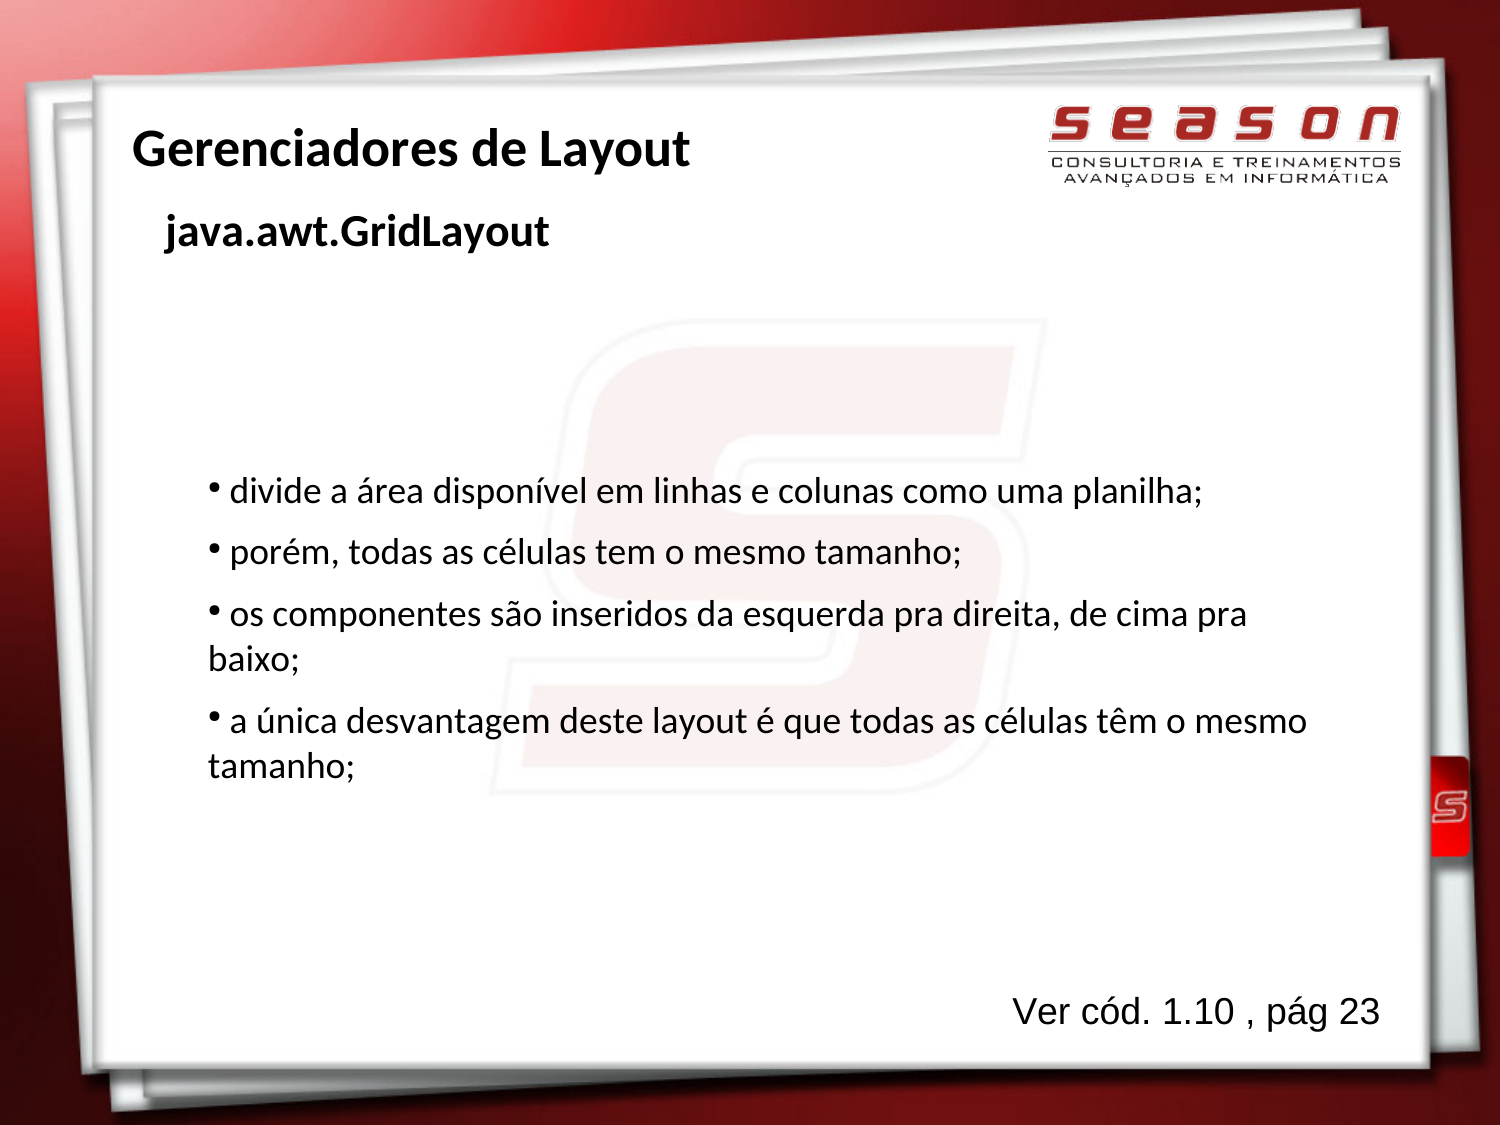

# Gerenciadores de Layout
java.awt.GridLayout
 divide a área disponível em linhas e colunas como uma planilha;
 porém, todas as células tem o mesmo tamanho;
 os componentes são inseridos da esquerda pra direita, de cima pra baixo;
 a única desvantagem deste layout é que todas as células têm o mesmo tamanho;
Ver cód. 1.10 , pág 23